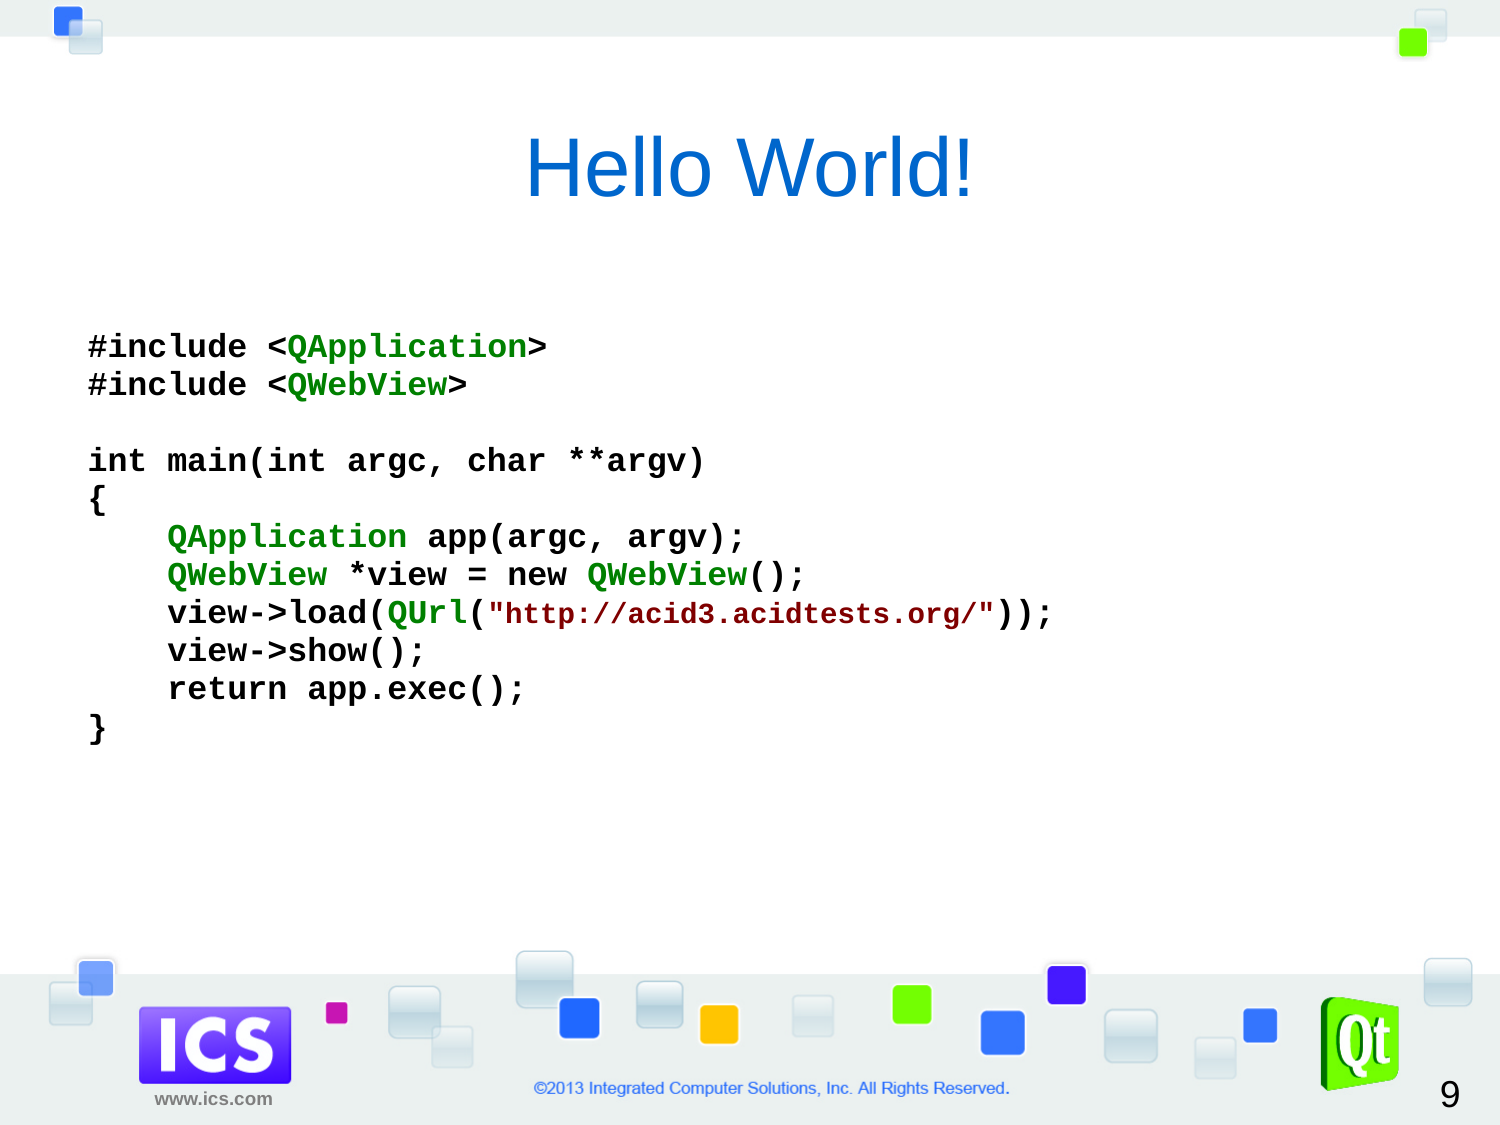

# Hello World!
#include <QApplication>
#include <QWebView>
int main(int argc, char **argv)
{
 QApplication app(argc, argv);
 QWebView *view = new QWebView();
 view->load(QUrl("http://acid3.acidtests.org/"));
 view->show();
 return app.exec();
}